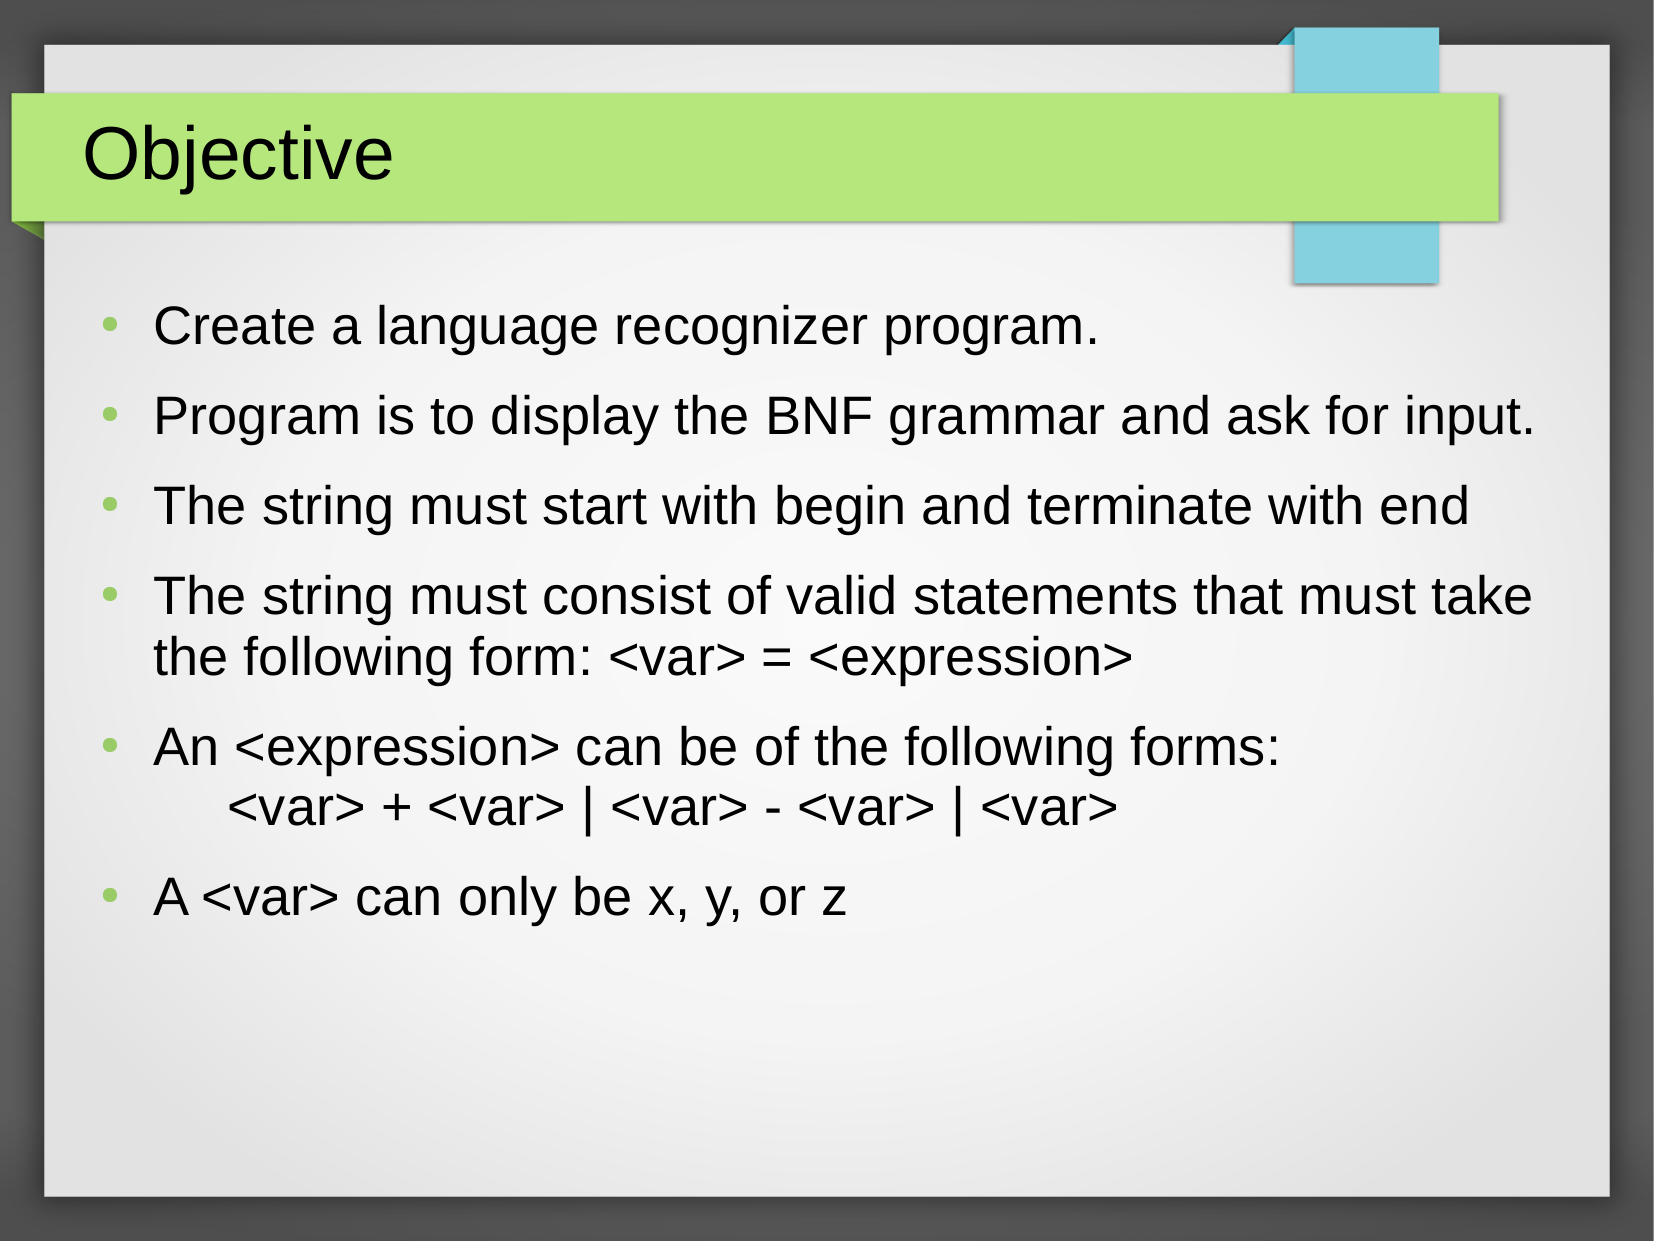

# Objective
Create a language recognizer program.
Program is to display the BNF grammar and ask for input.
The string must start with begin and terminate with end
The string must consist of valid statements that must take the following form: <var> = <expression>
An <expression> can be of the following forms:
	<var> + <var> | <var> - <var> | <var>
A <var> can only be x, y, or z